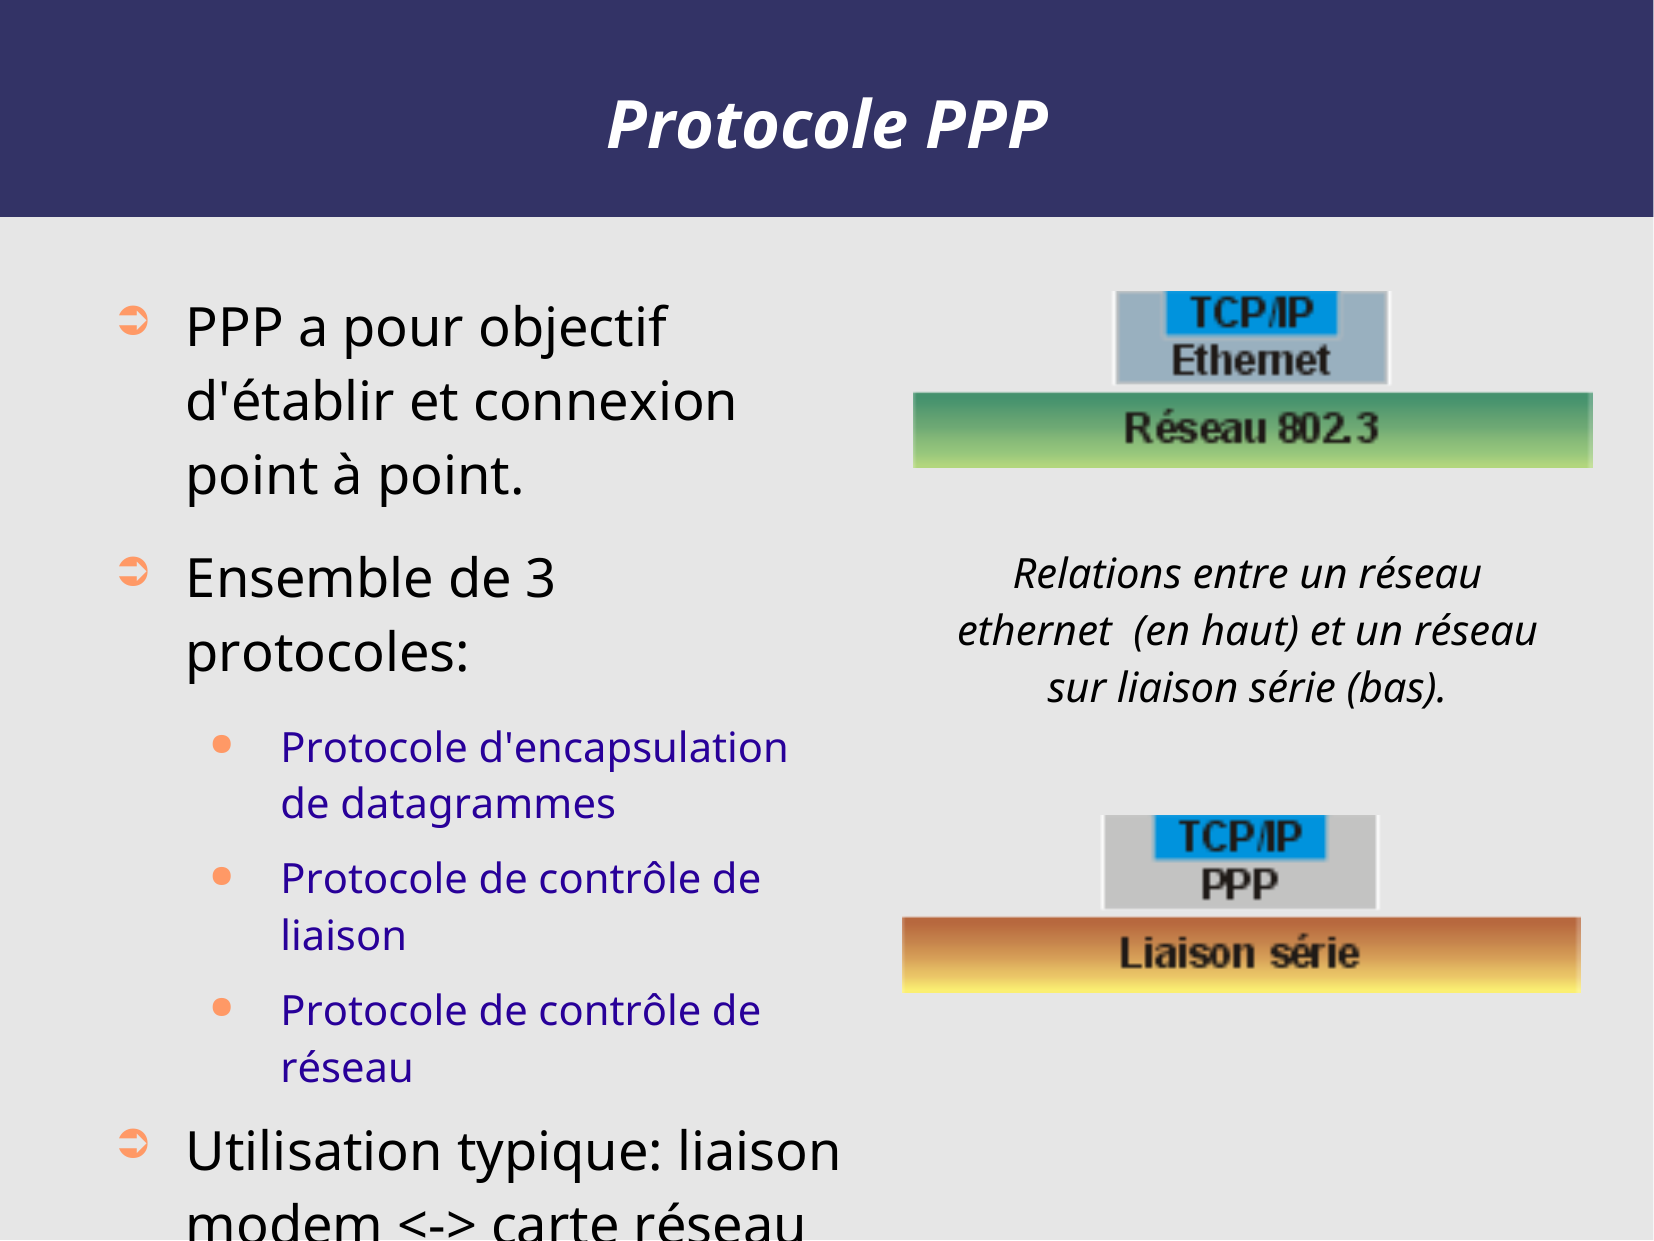

# Protocole PPP
PPP a pour objectif d'établir et connexion point à point.
Ensemble de 3 protocoles:
Protocole d'encapsulation de datagrammes
Protocole de contrôle de liaison
Protocole de contrôle de réseau
Utilisation typique: liaison modem <-> carte réseau PC
Relations entre un réseau ethernet (en haut) et un réseau sur liaison série (bas).